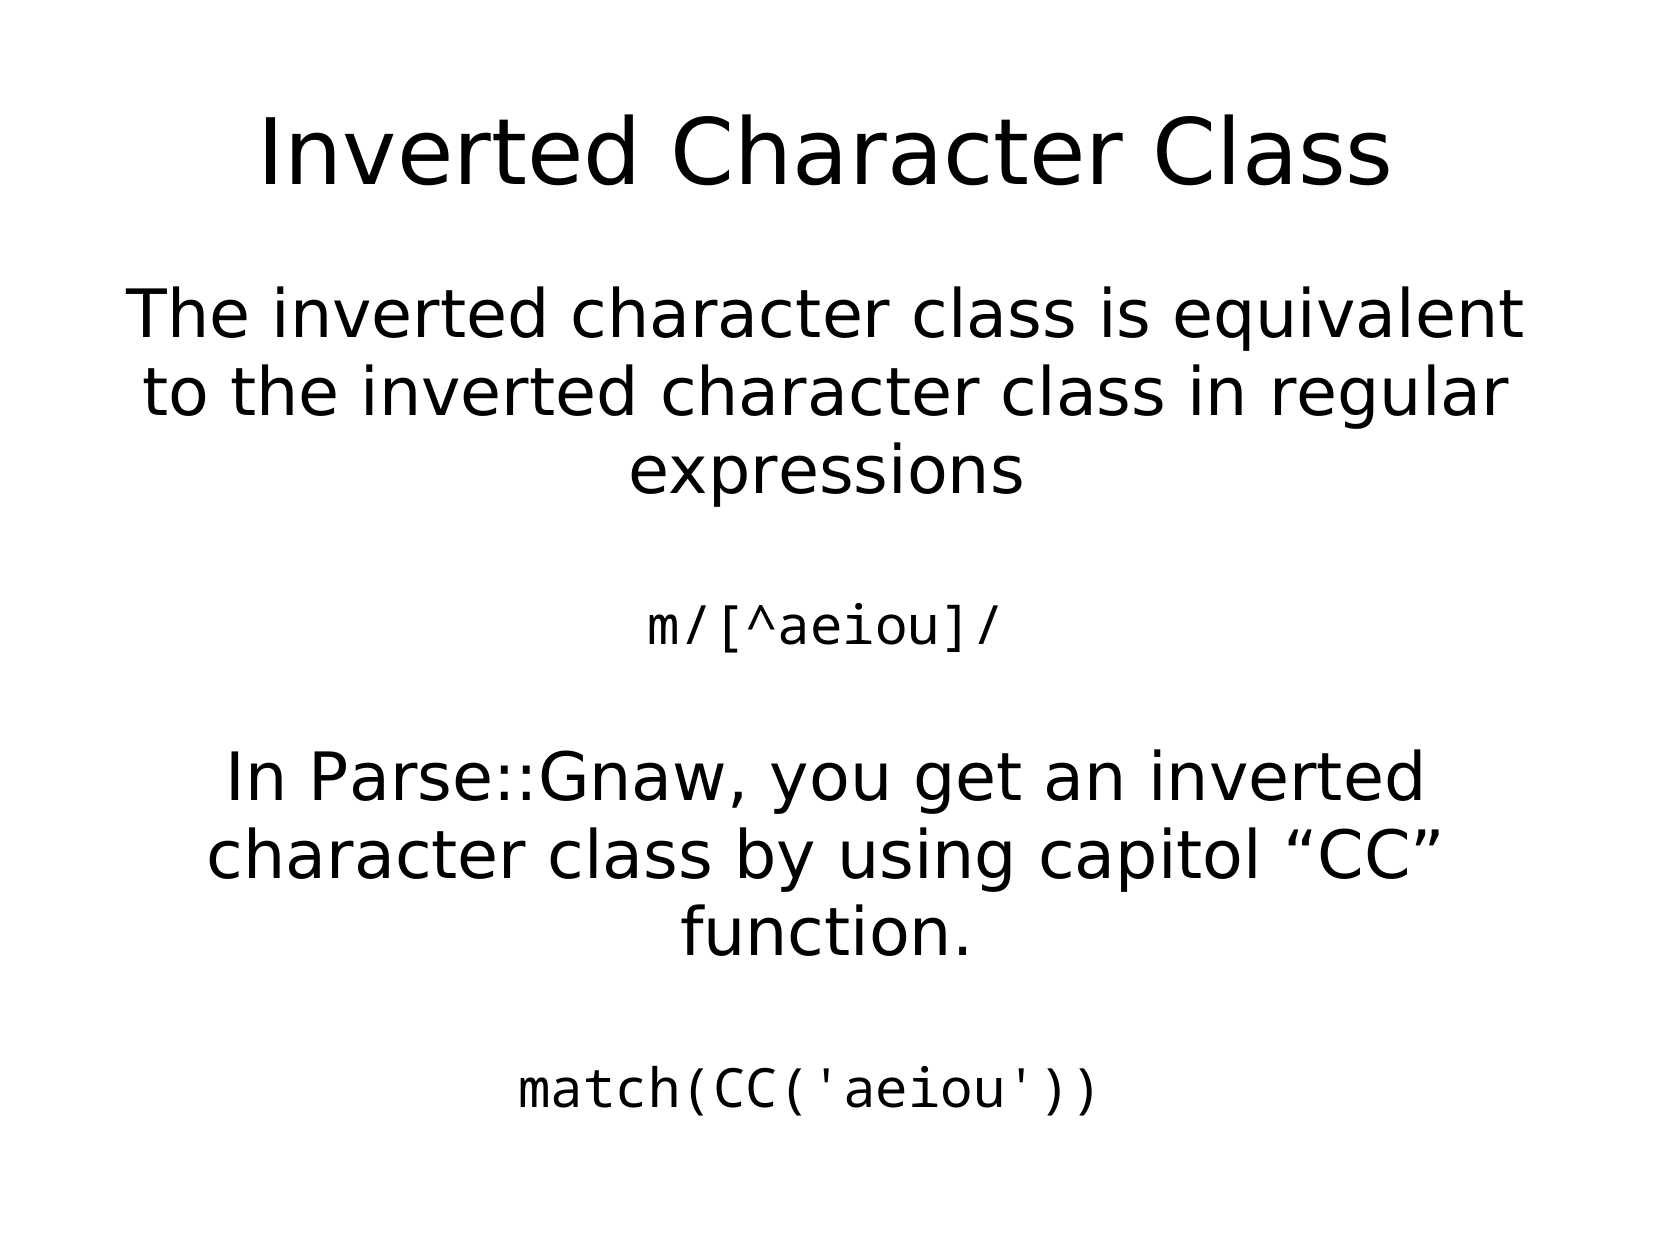

# Inverted Character Class
The inverted character class is equivalent to the inverted character class in regular expressions
m/[^aeiou]/
In Parse::Gnaw, you get an inverted character class by using capitol “CC” function.
match(CC('aeiou'))